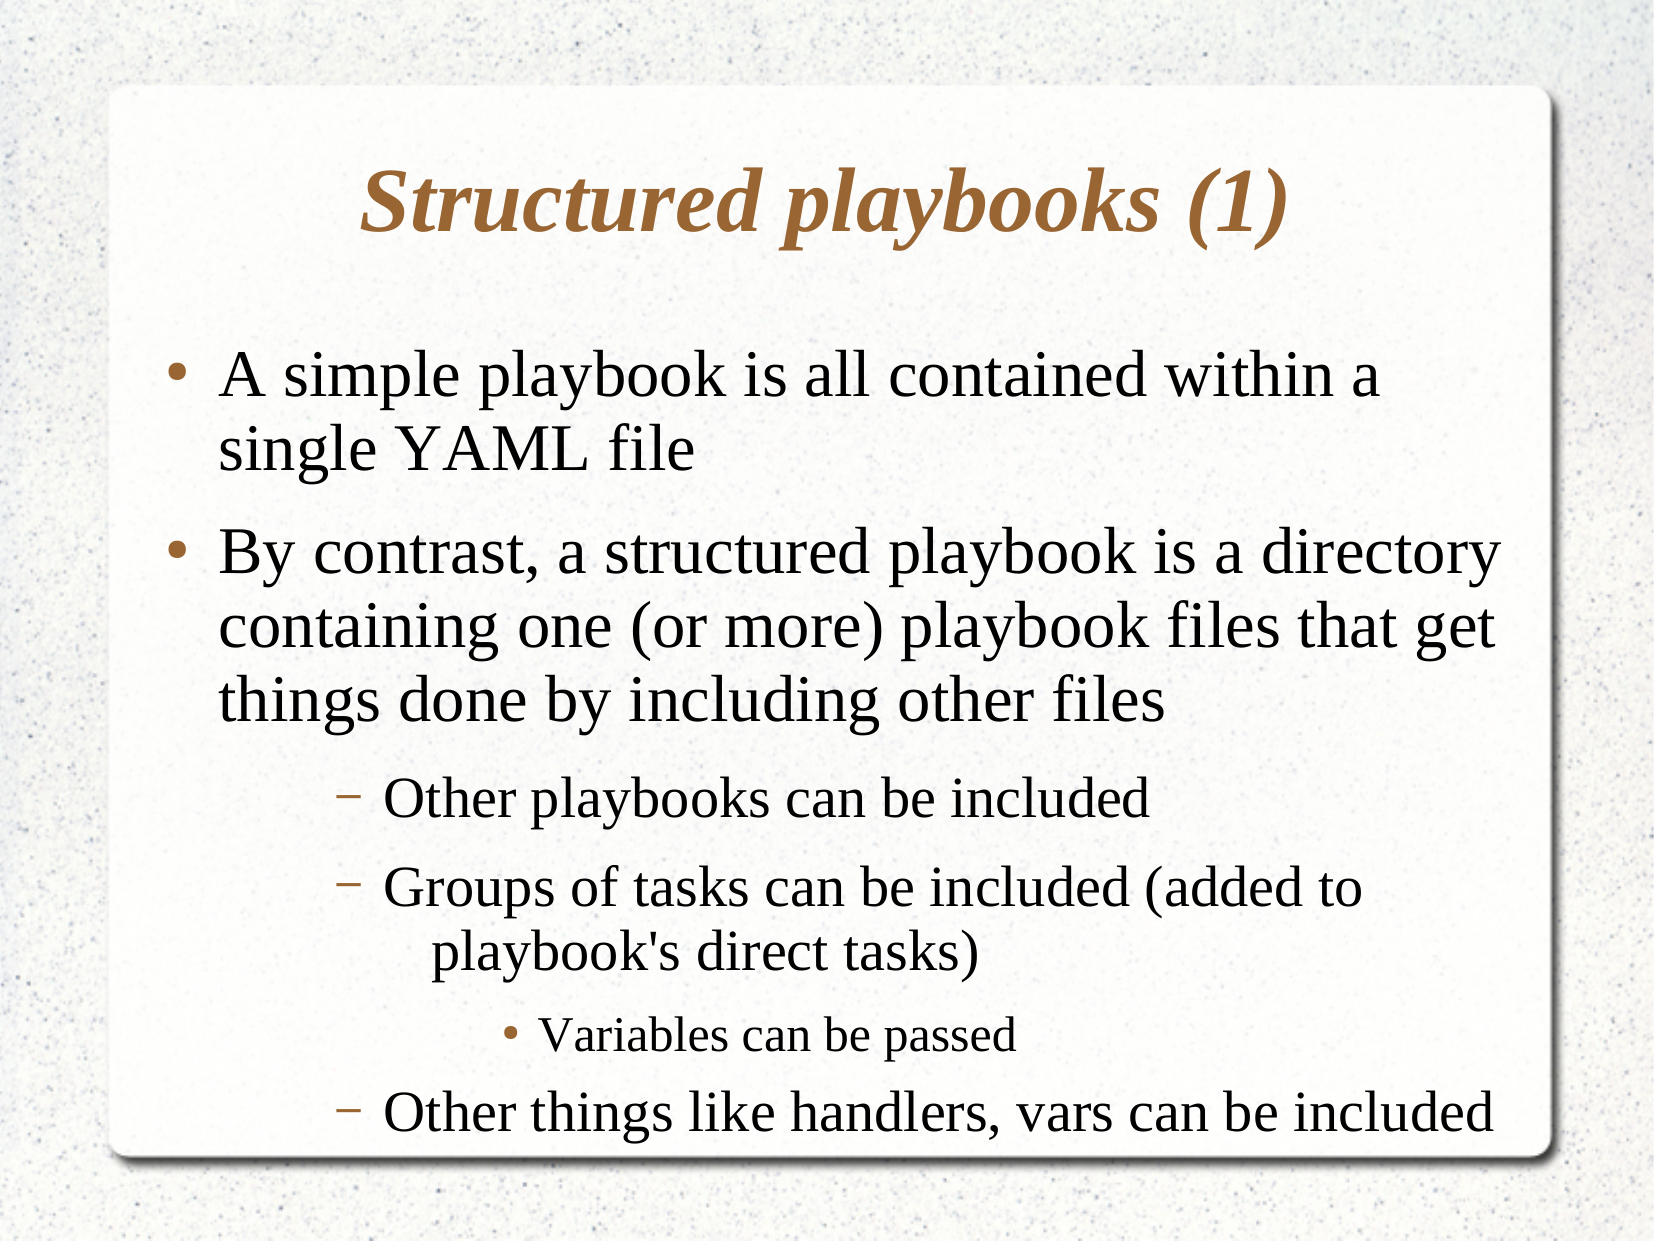

# Structured playbooks (1)
A simple playbook is all contained within a single YAML file
By contrast, a structured playbook is a directory containing one (or more) playbook files that get things done by including other files
Other playbooks can be included
Groups of tasks can be included (added to playbook's direct tasks)
Variables can be passed
Other things like handlers, vars can be included